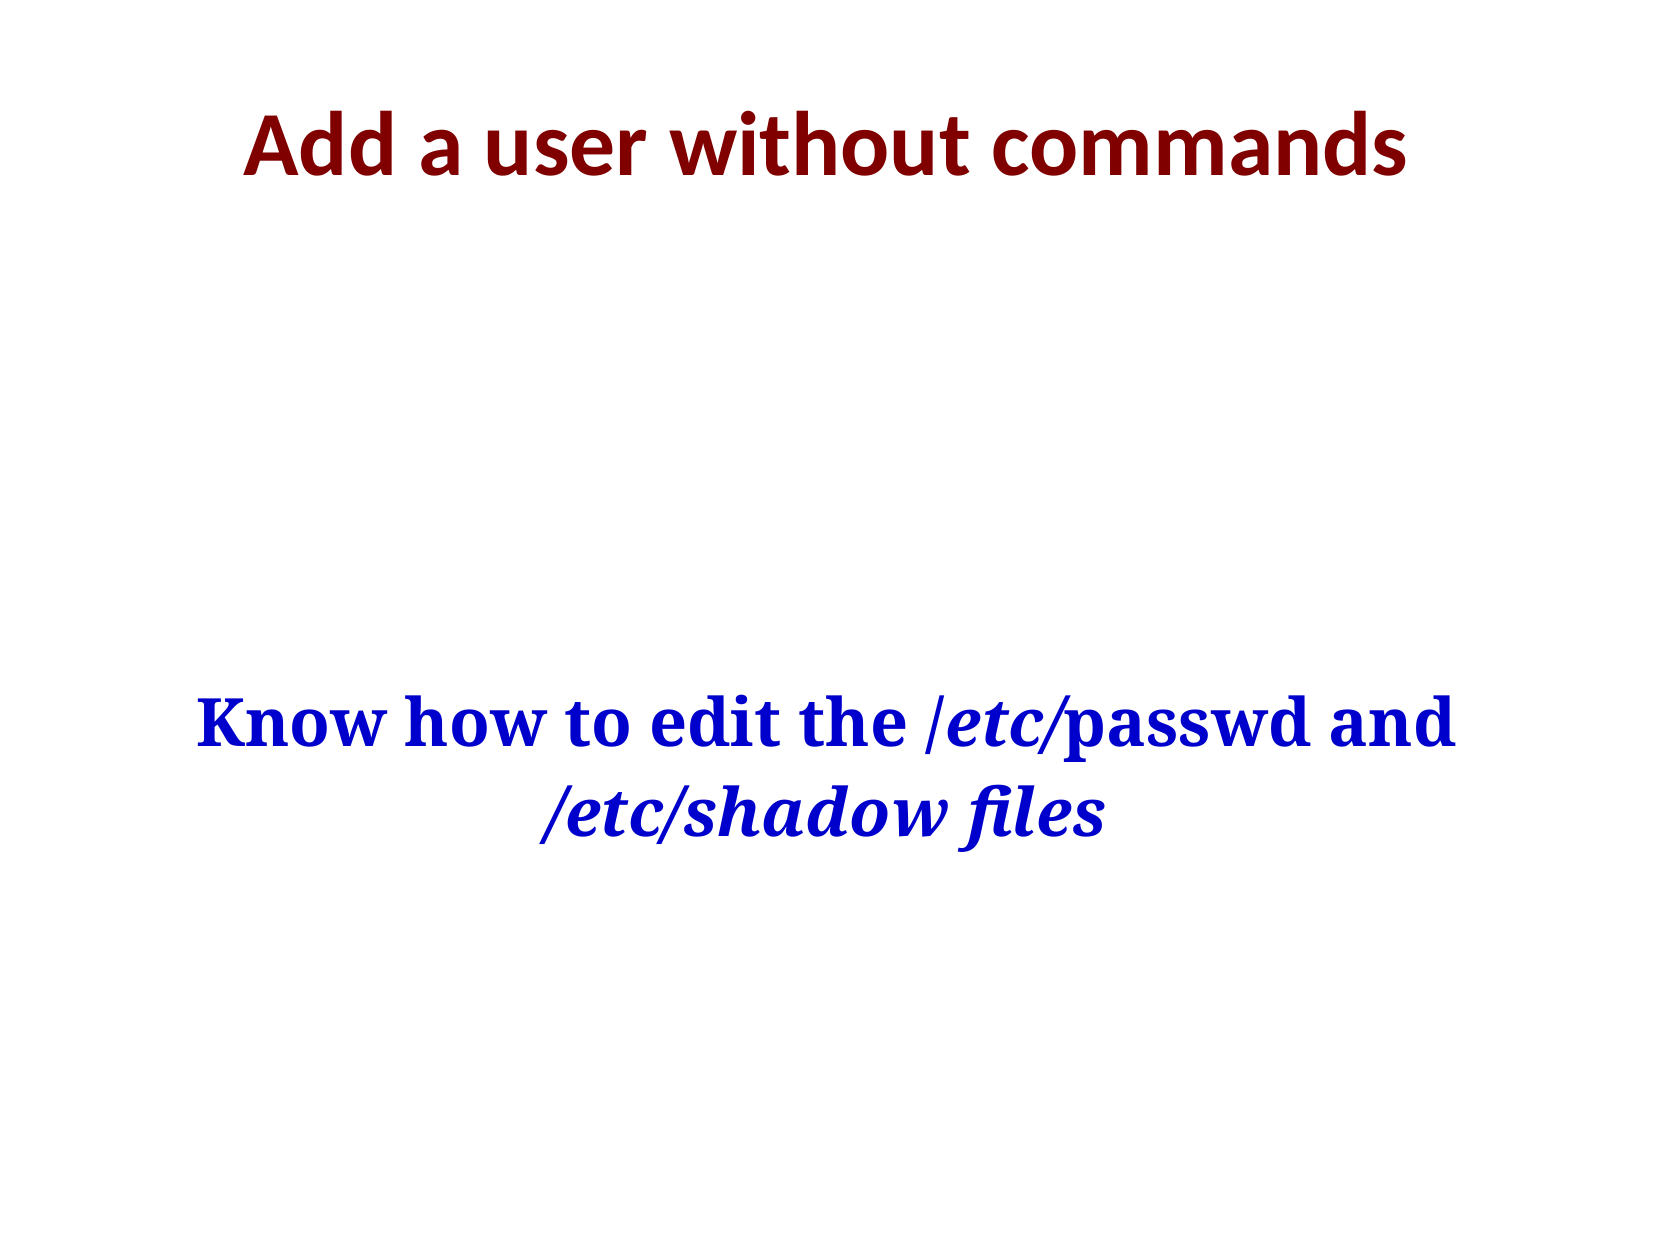

# Add a user without commands
Know how to edit the /etc/passwd and /etc/shadow files